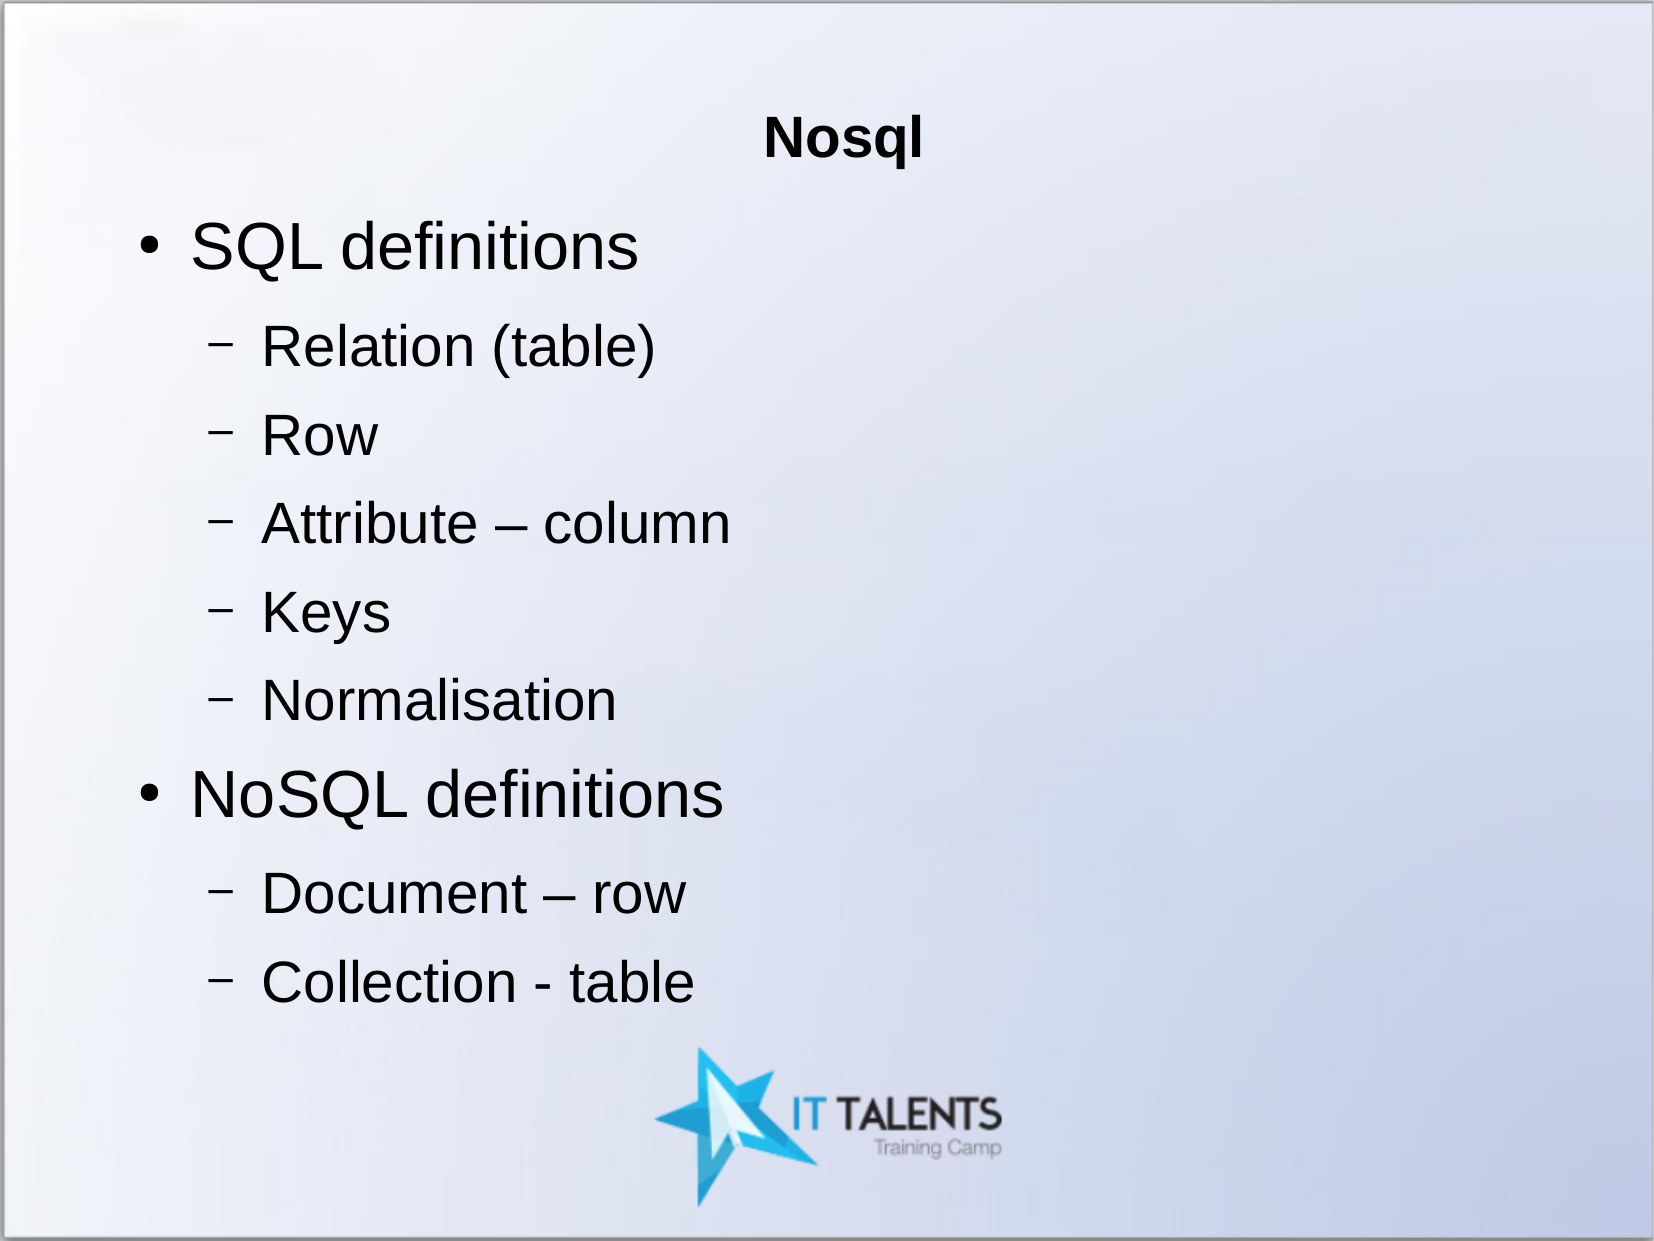

# Nosql
SQL definitions
Relation (table)
Row
Attribute – column
Keys
Normalisation
NoSQL definitions
Document – row
Collection - table